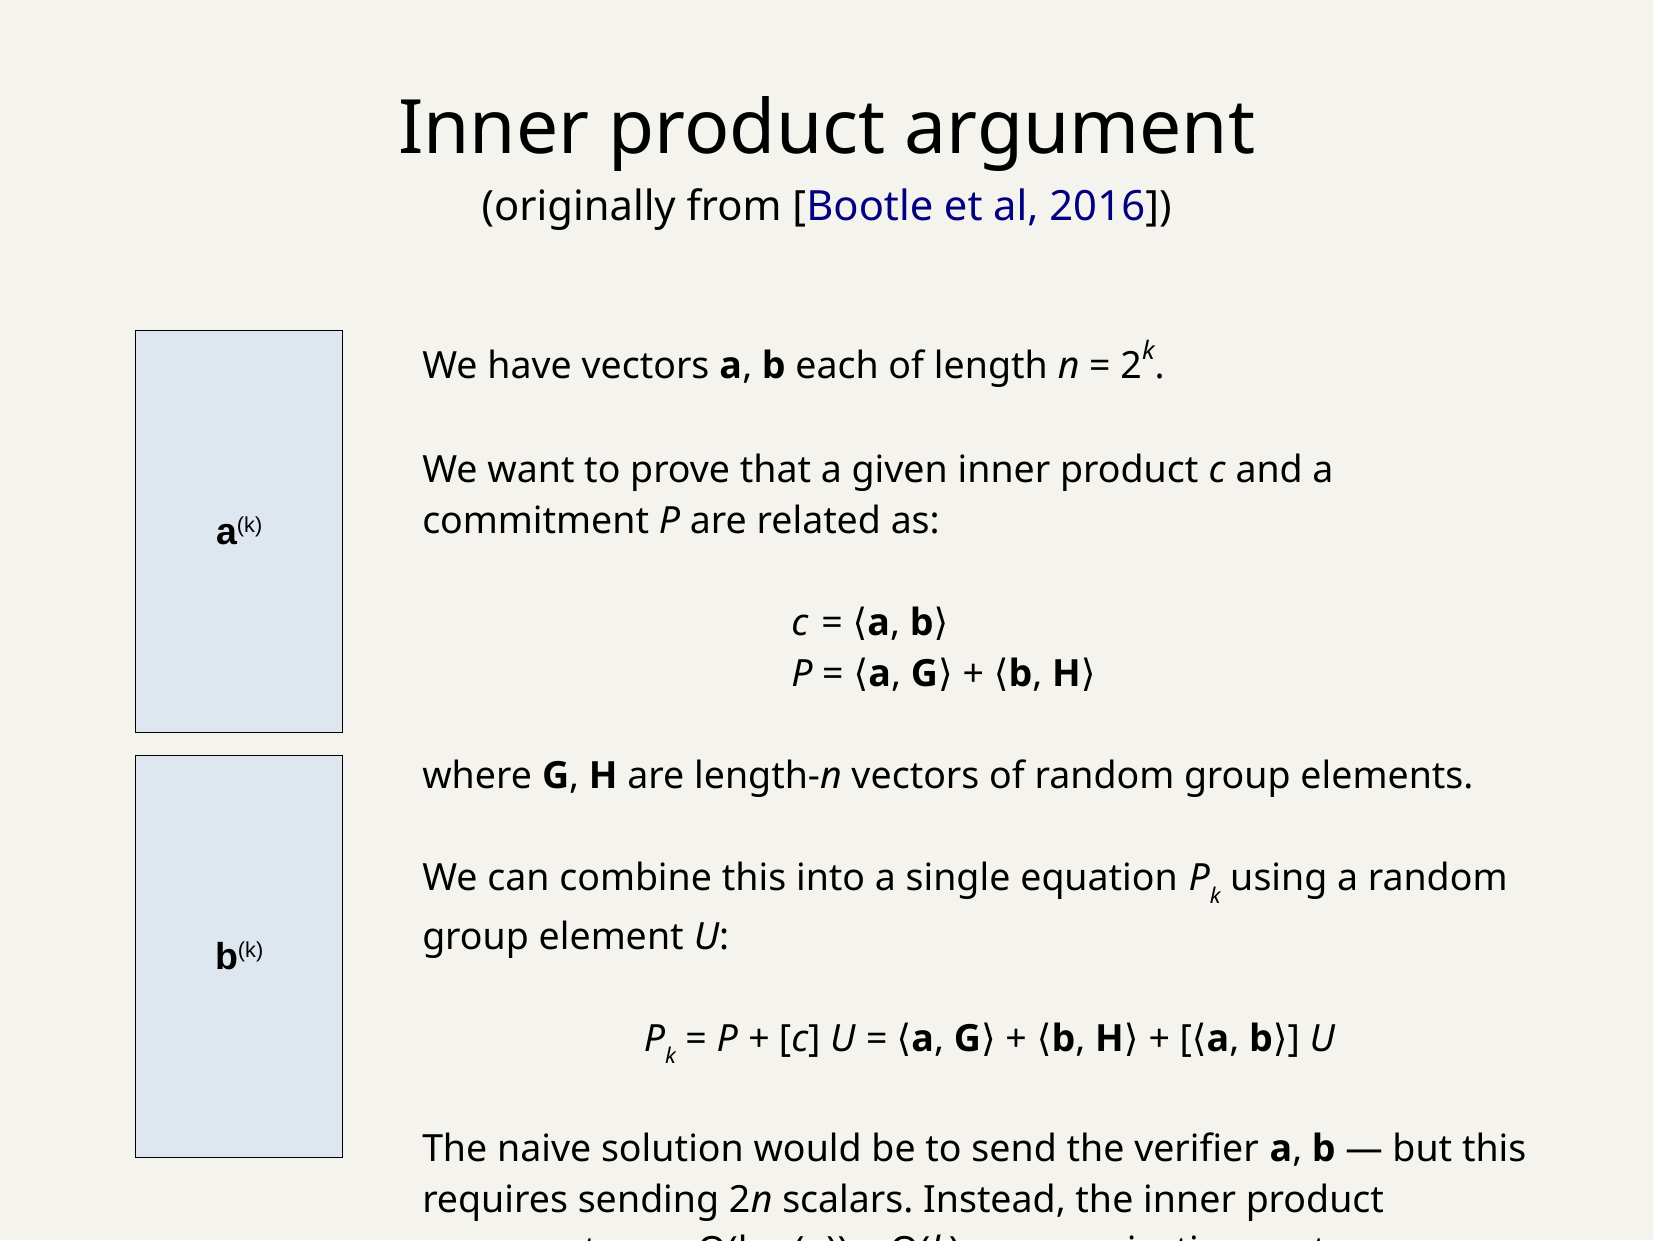

# Inner product argument (originally from [Bootle et al, 2016])
We have vectors a, b each of length n = 2k.
We want to prove that a given inner product c and a commitment P are related as:
					c = ⟨a, b⟩
					P = ⟨a, G⟩ + ⟨b, H⟩
where G, H are length-n vectors of random group elements.
We can combine this into a single equation Pk using a random group element U:
			Pk = P + [c] U = ⟨a, G⟩ + ⟨b, H⟩ + [⟨a, b⟩] U
The naive solution would be to send the verifier a, b — but this requires sending 2n scalars. Instead, the inner product argument uses O(log(n)) = O(k) communication cost.
a(k)
b(k)